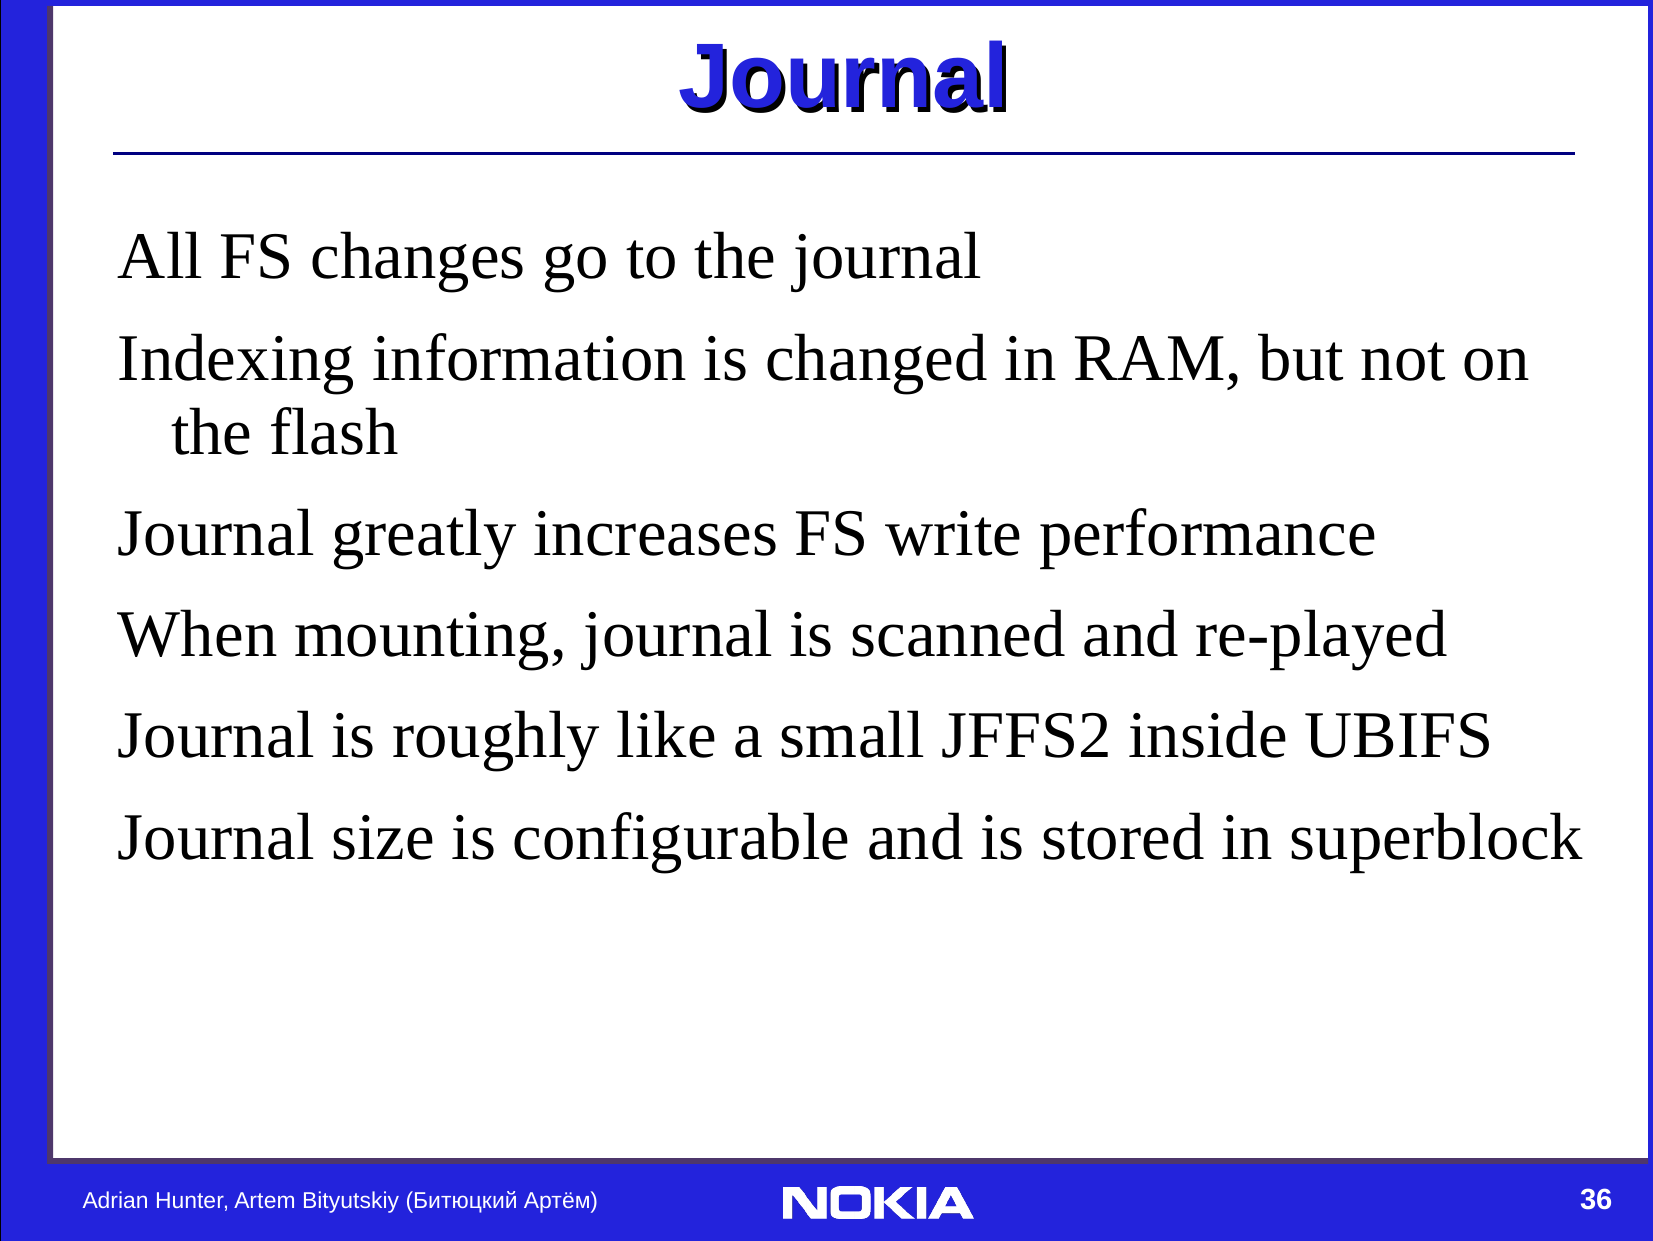

# Journal
All FS changes go to the journal
Indexing information is changed in RAM, but not on the flash
Journal greatly increases FS write performance
When mounting, journal is scanned and re-played
Journal is roughly like a small JFFS2 inside UBIFS
Journal size is configurable and is stored in superblock
36